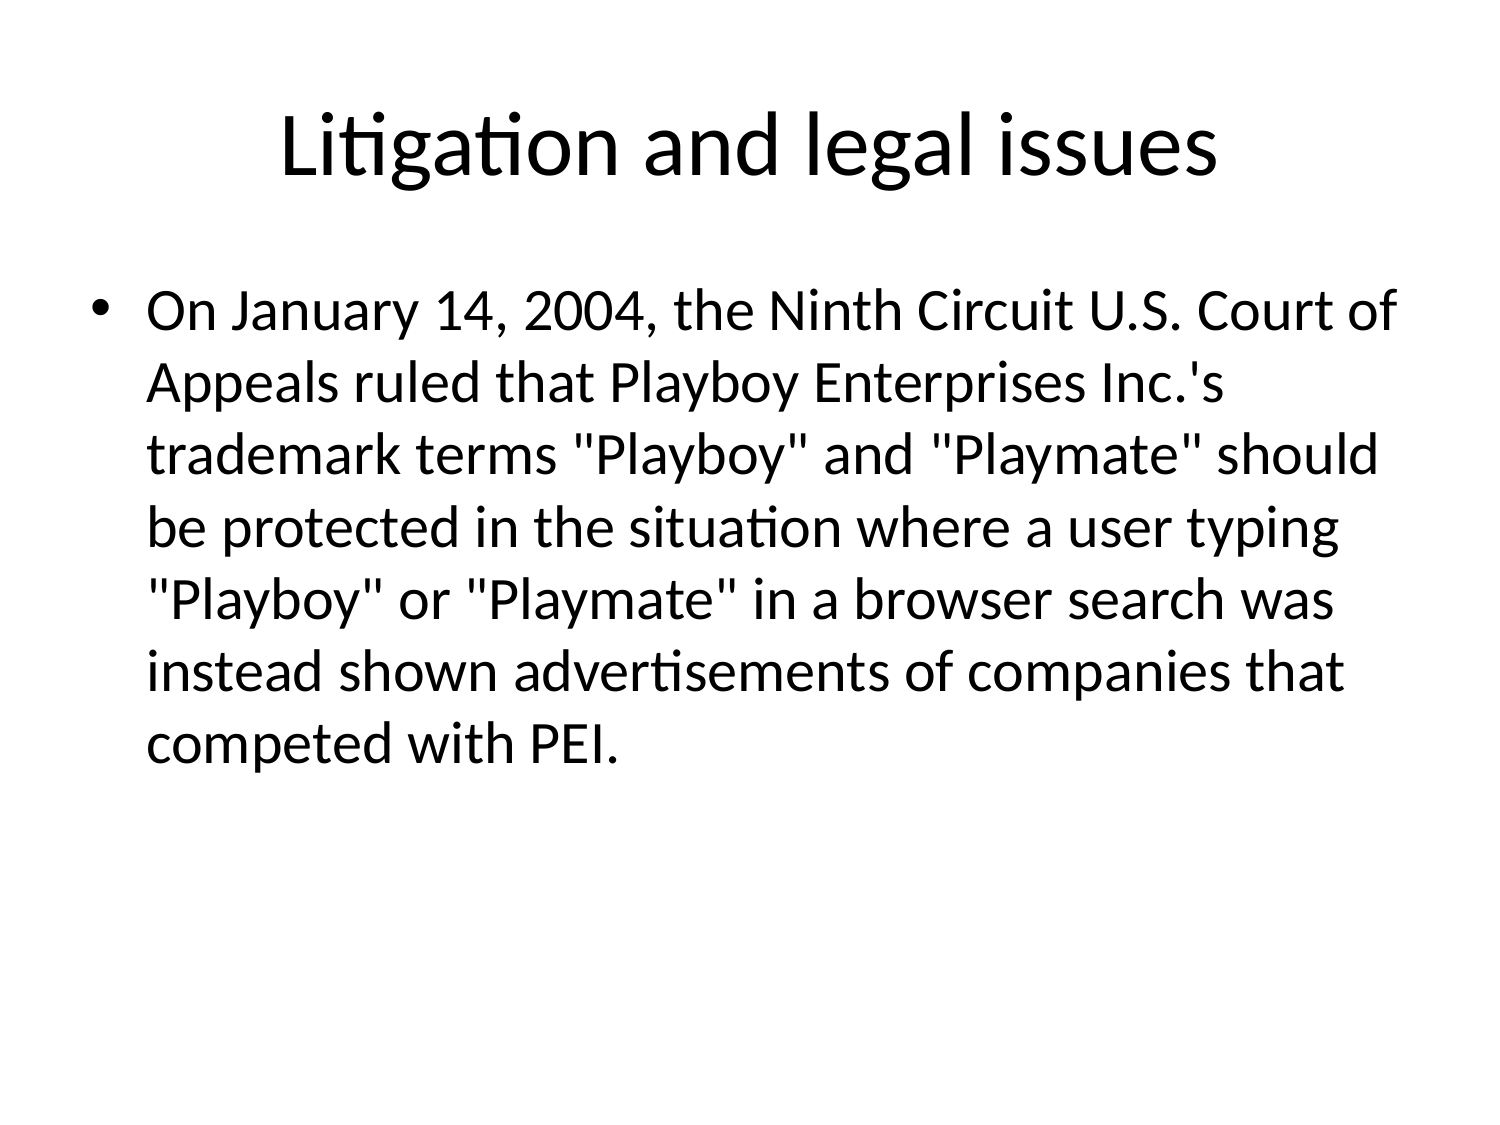

# Litigation and legal issues
On January 14, 2004, the Ninth Circuit U.S. Court of Appeals ruled that Playboy Enterprises Inc.'s trademark terms "Playboy" and "Playmate" should be protected in the situation where a user typing "Playboy" or "Playmate" in a browser search was instead shown advertisements of companies that competed with PEI.